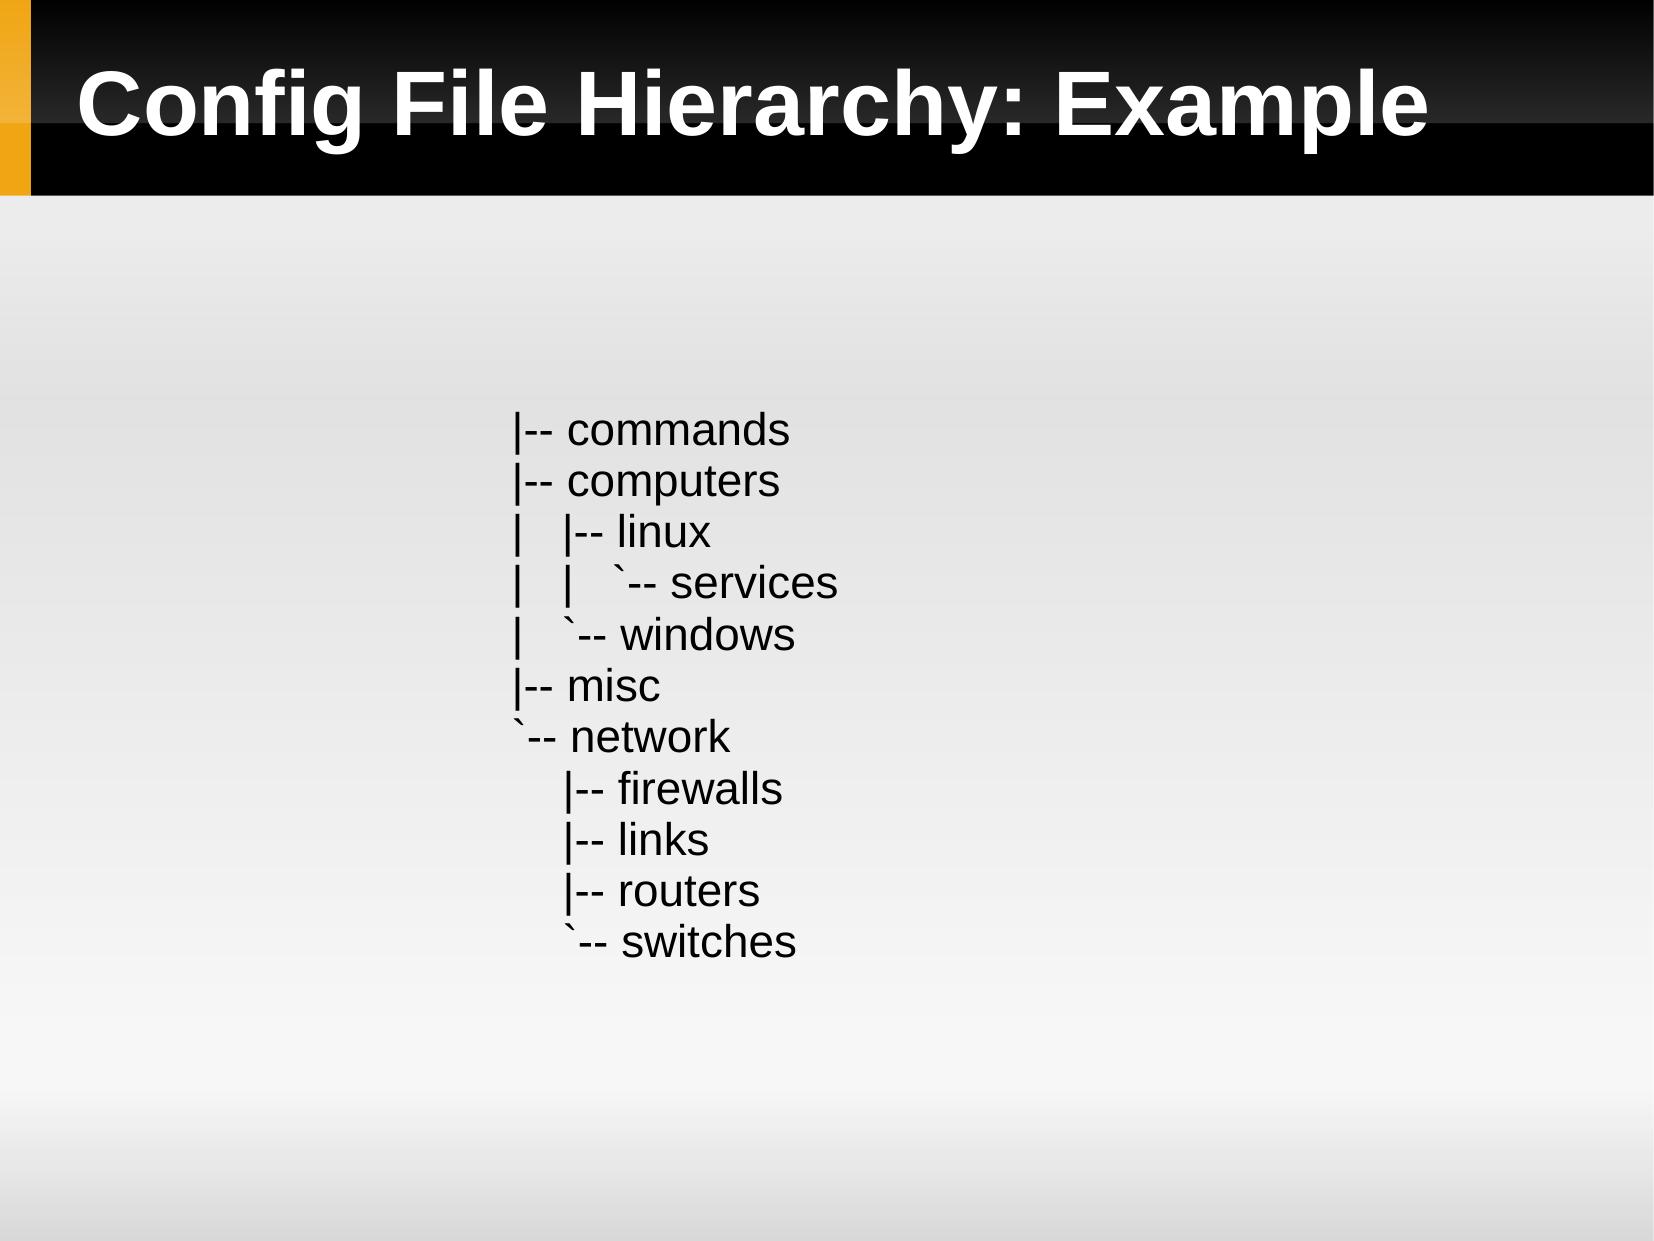

# Config File Hierarchy: Example
 |-- commands
 |-- computers
 | |-- linux
 | | `-- services
 | `-- windows
 |-- misc
 `-- network
 |-- firewalls
 |-- links
 |-- routers
 `-- switches